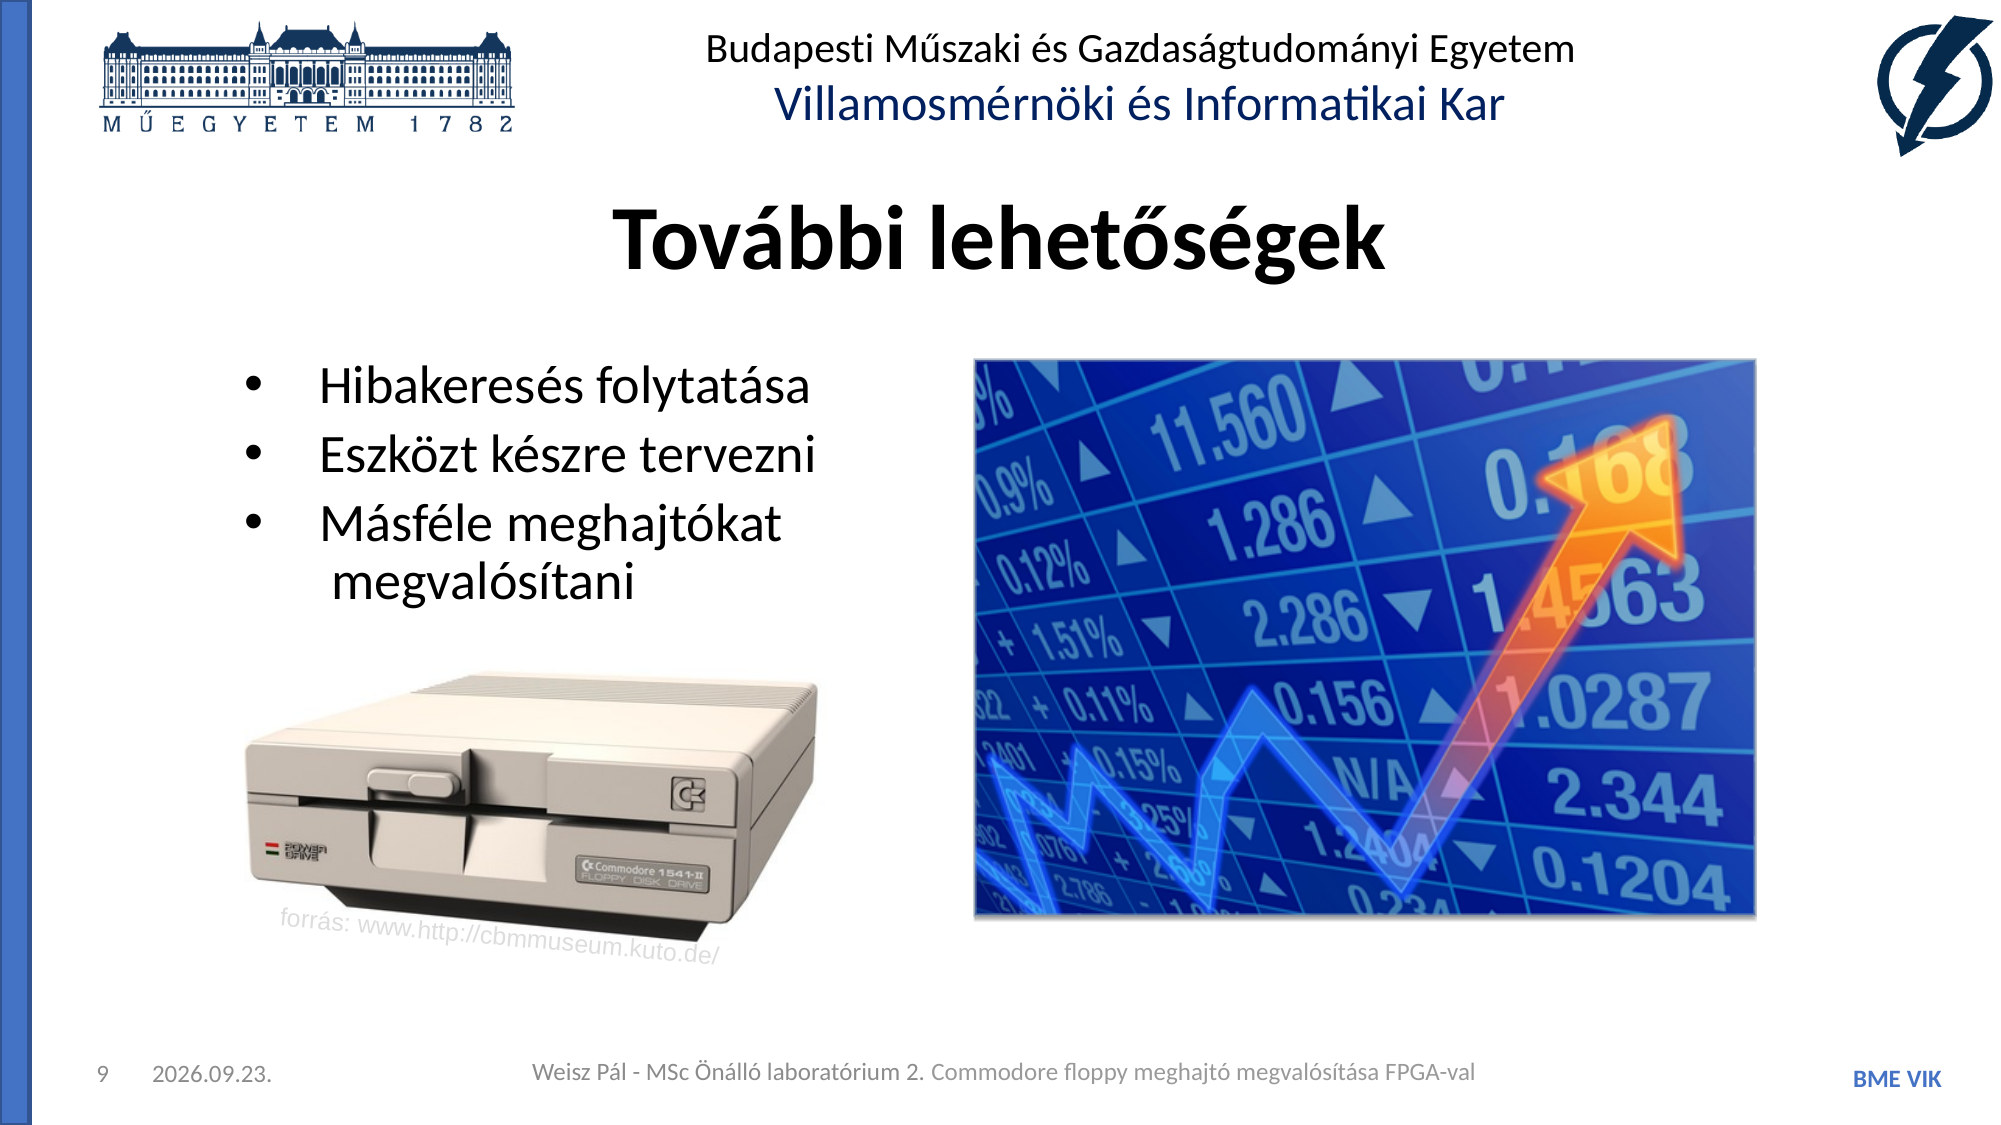

További lehetőségek
Hibakeresés folytatása
Eszközt készre tervezni
Másféle meghajtókat
 megvalósítani
forrás: www.http://cbmmuseum.kuto.de/
Weisz Pál - MSc Önálló laboratórium 2. Commodore floppy meghajtó megvalósítása FPGA-val